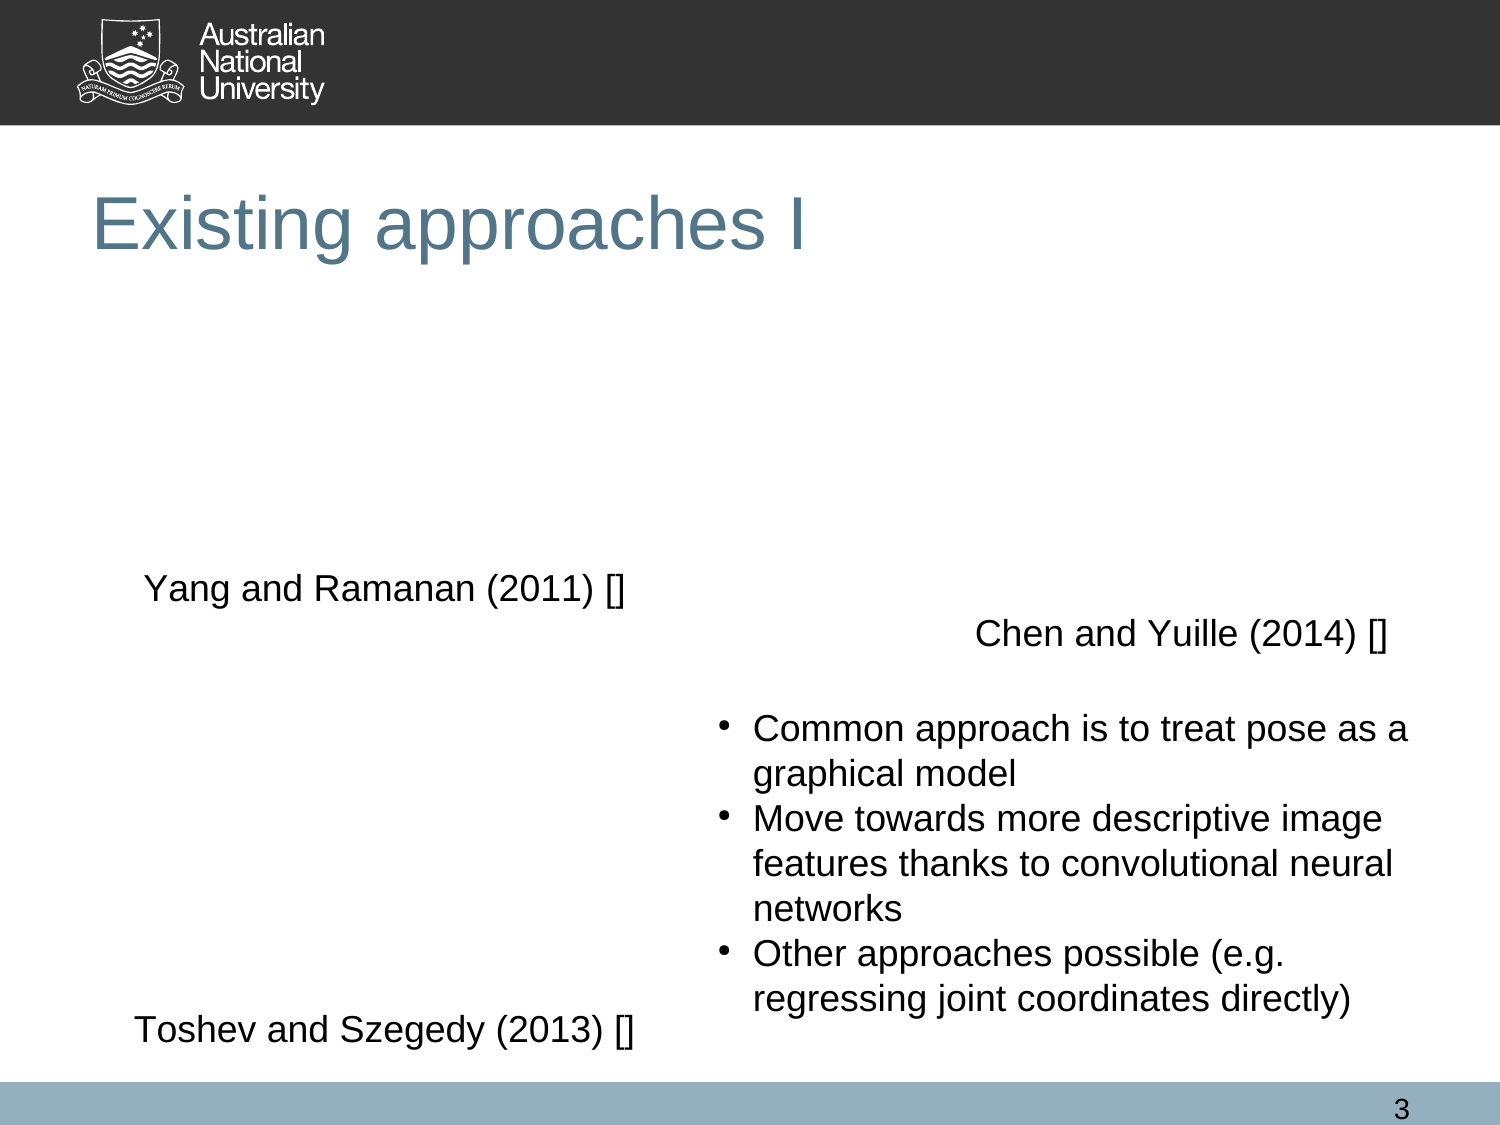

# Existing approaches I
Yang and Ramanan (2011) []
Chen and Yuille (2014) []
Common approach is to treat pose as a graphical model
Move towards more descriptive image features thanks to convolutional neural networks
Other approaches possible (e.g. regressing joint coordinates directly)
Toshev and Szegedy (2013) []